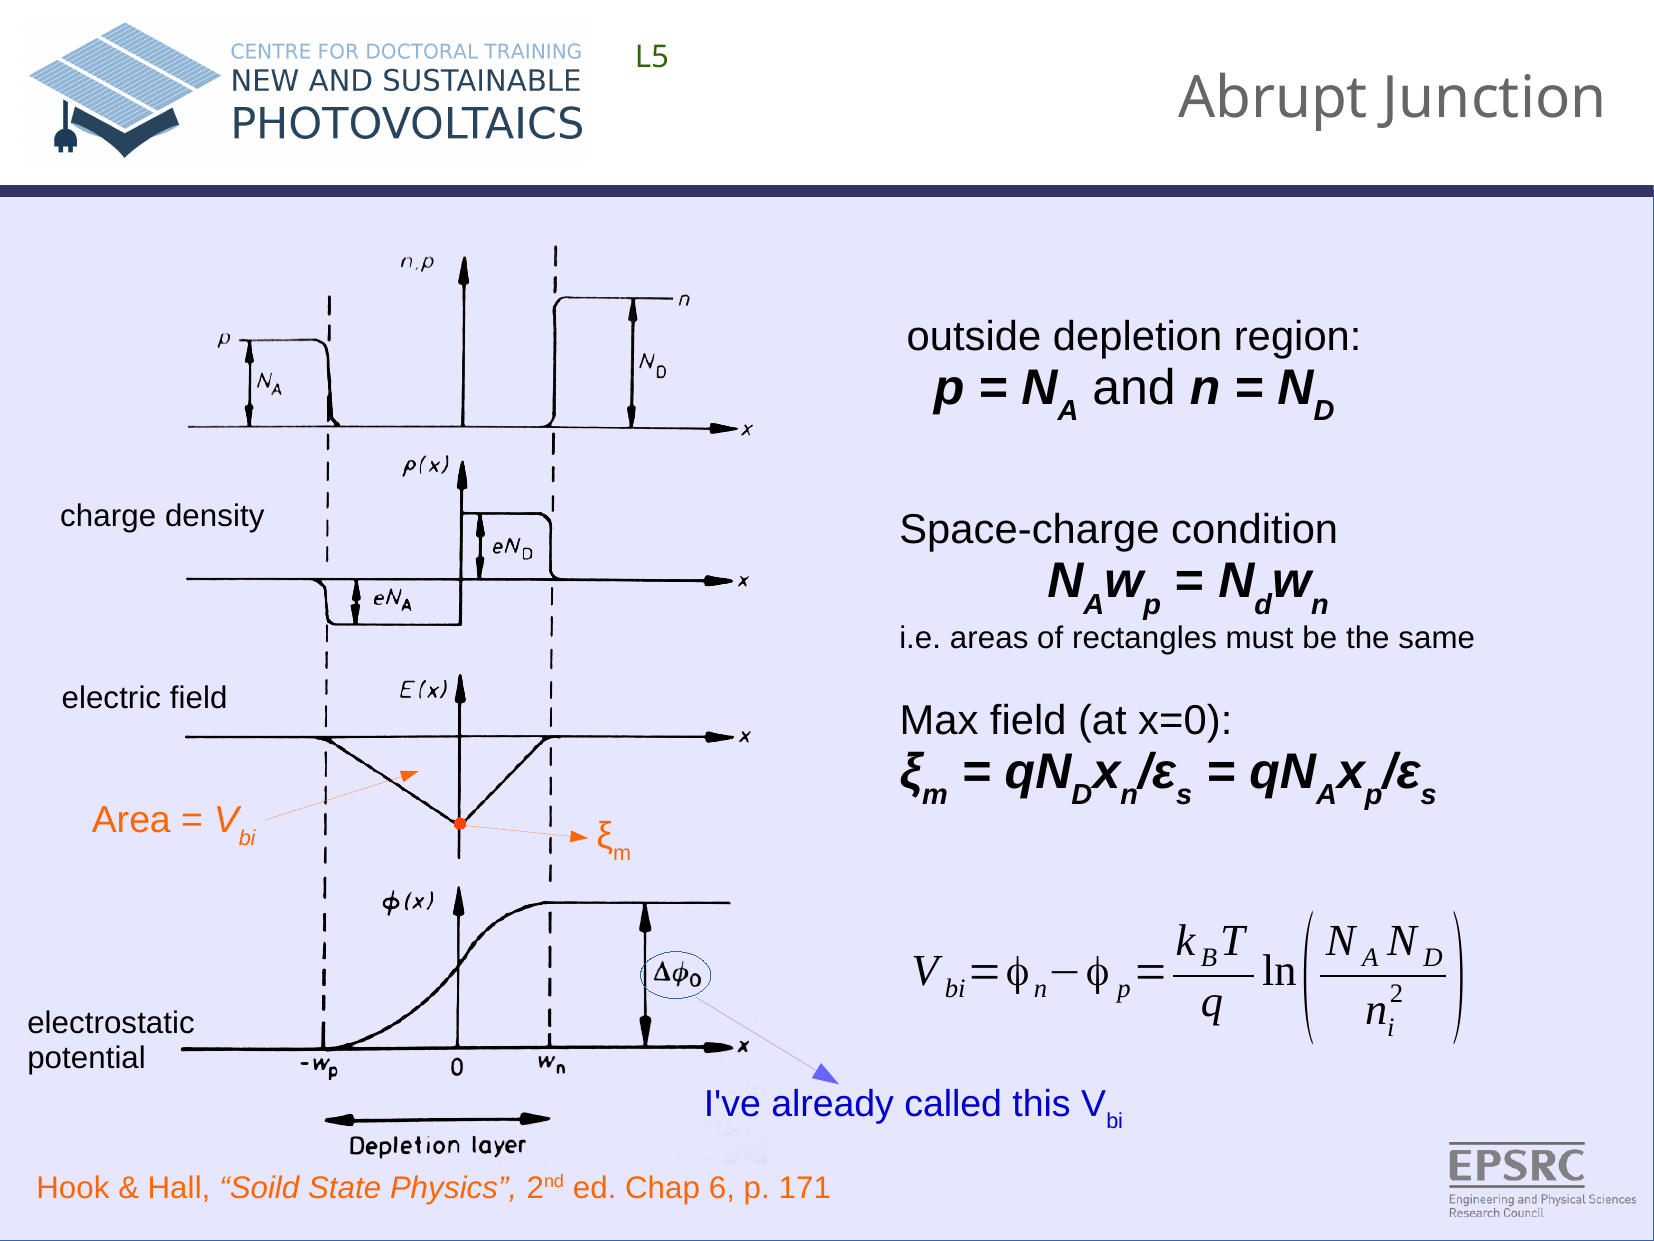

L5
Abrupt Junction
outside depletion region:
p = NA and n = ND
charge density
Space-charge condition
NAwp = Ndwn
i.e. areas of rectangles must be the same
electric field
Max field (at x=0):
ξm = qNDxn/εs = qNAxp/εs
Area = Vbi
ξm
electrostatic
potential
I've already called this Vbi
Hook & Hall, “Soild State Physics”, 2nd ed. Chap 6, p. 171